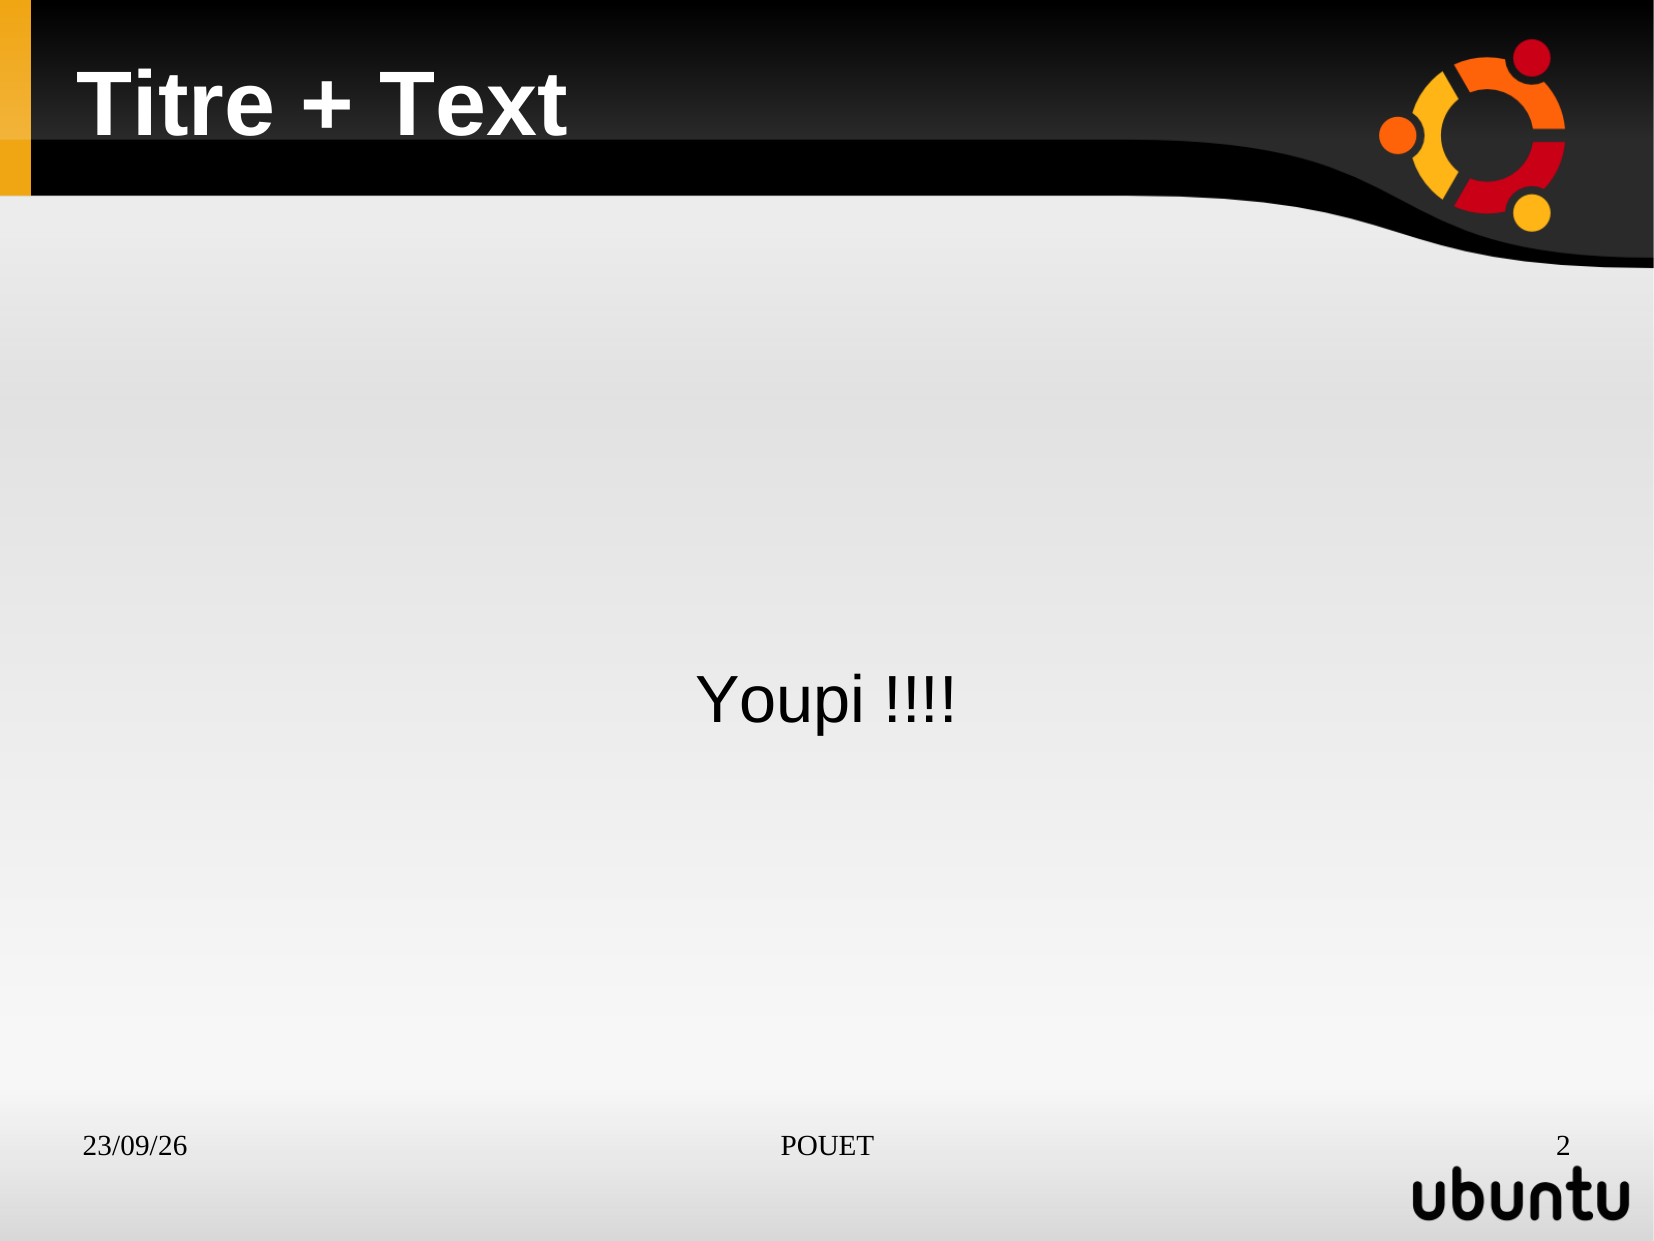

# Titre + Text
Youpi !!!!
POUET
2